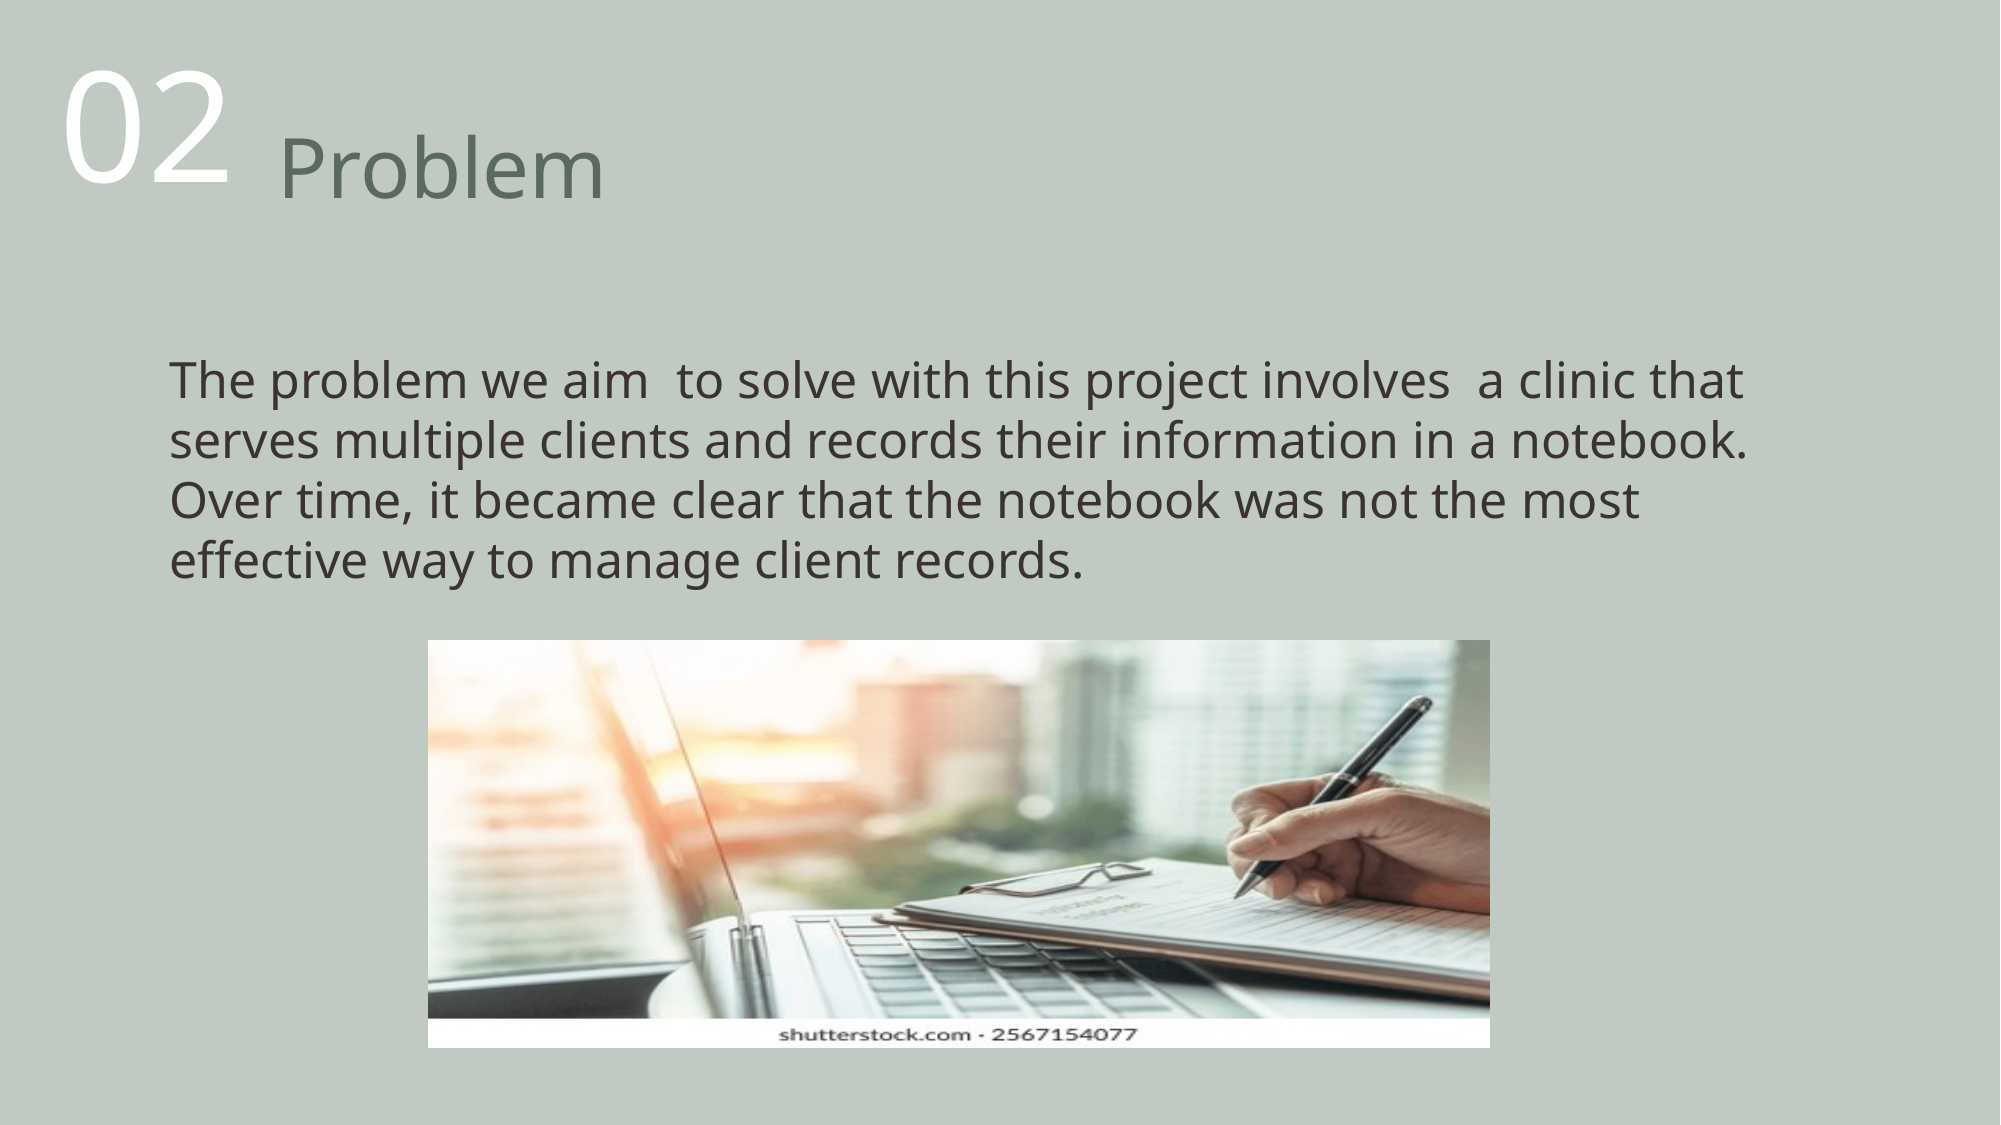

# 02
Problem
The problem we aim to solve with this project involves a clinic that serves multiple clients and records their information in a notebook. Over time, it became clear that the notebook was not the most effective way to manage client records.